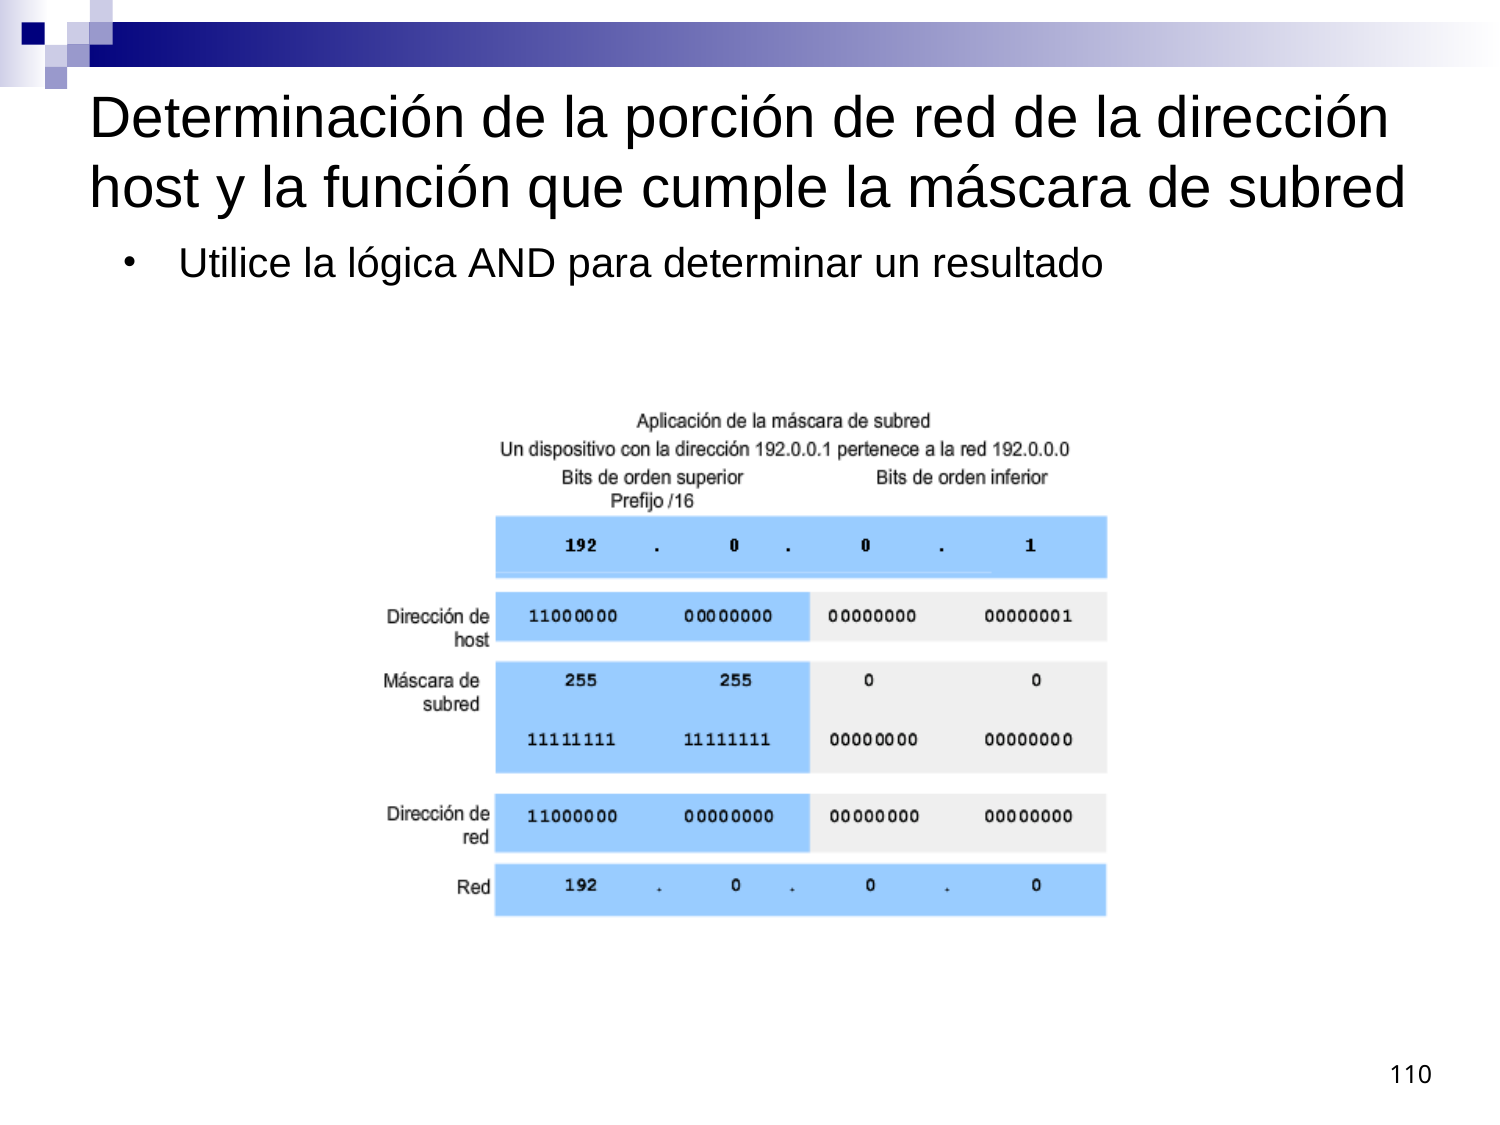

Determinación de la porción de red de la dirección host y la función que cumple la máscara de subred
Utilice la lógica AND para determinar un resultado